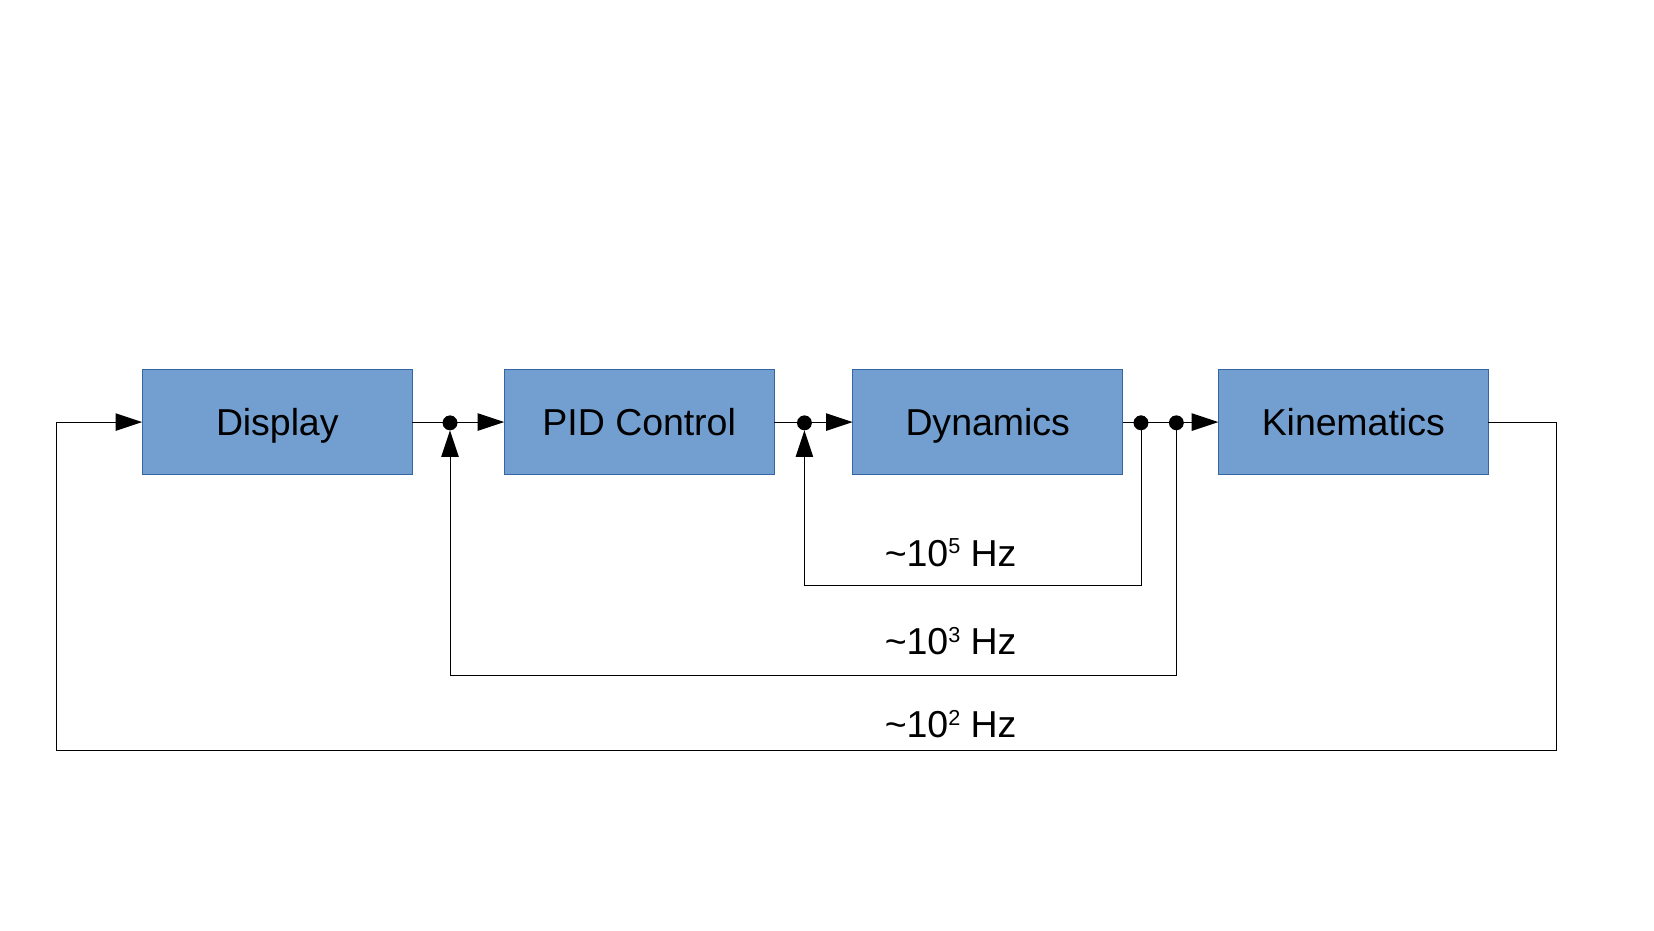

Display
PID Control
Dynamics
Kinematics
~105 Hz
~103 Hz
~102 Hz